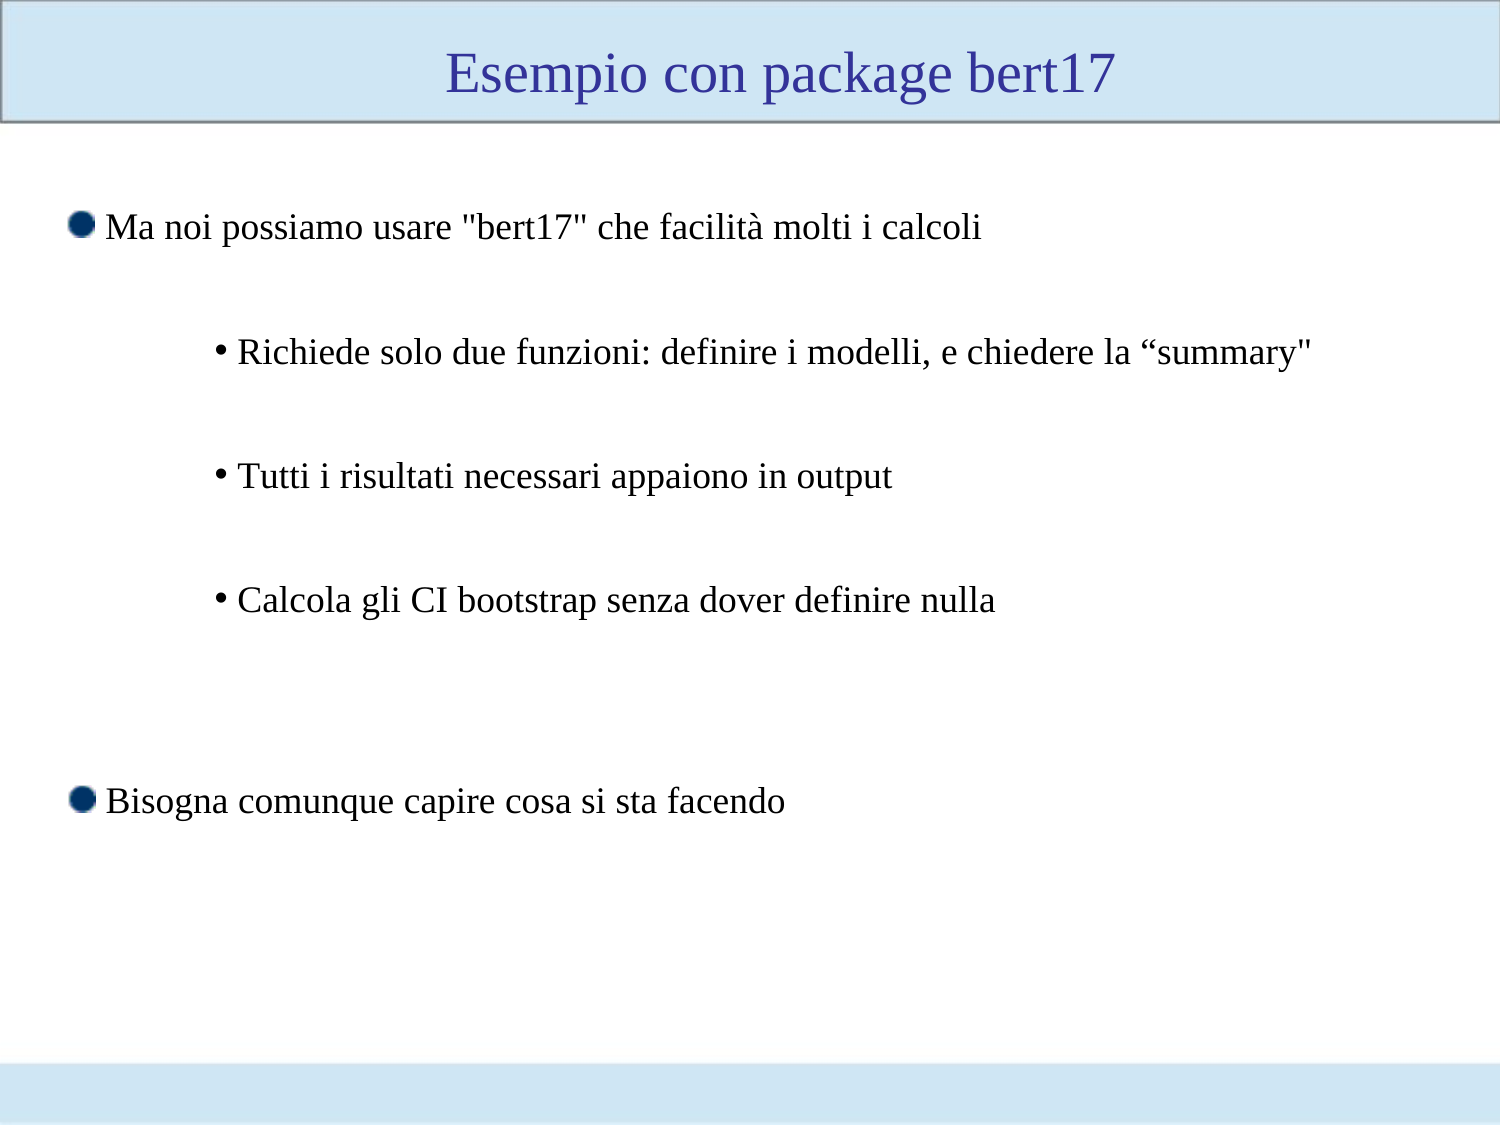

# Esempio con package bert17
 Ma noi possiamo usare "bert17" che facilità molti i calcoli
 Richiede solo due funzioni: definire i modelli, e chiedere la “summary"
 Tutti i risultati necessari appaiono in output
 Calcola gli CI bootstrap senza dover definire nulla
 Bisogna comunque capire cosa si sta facendo